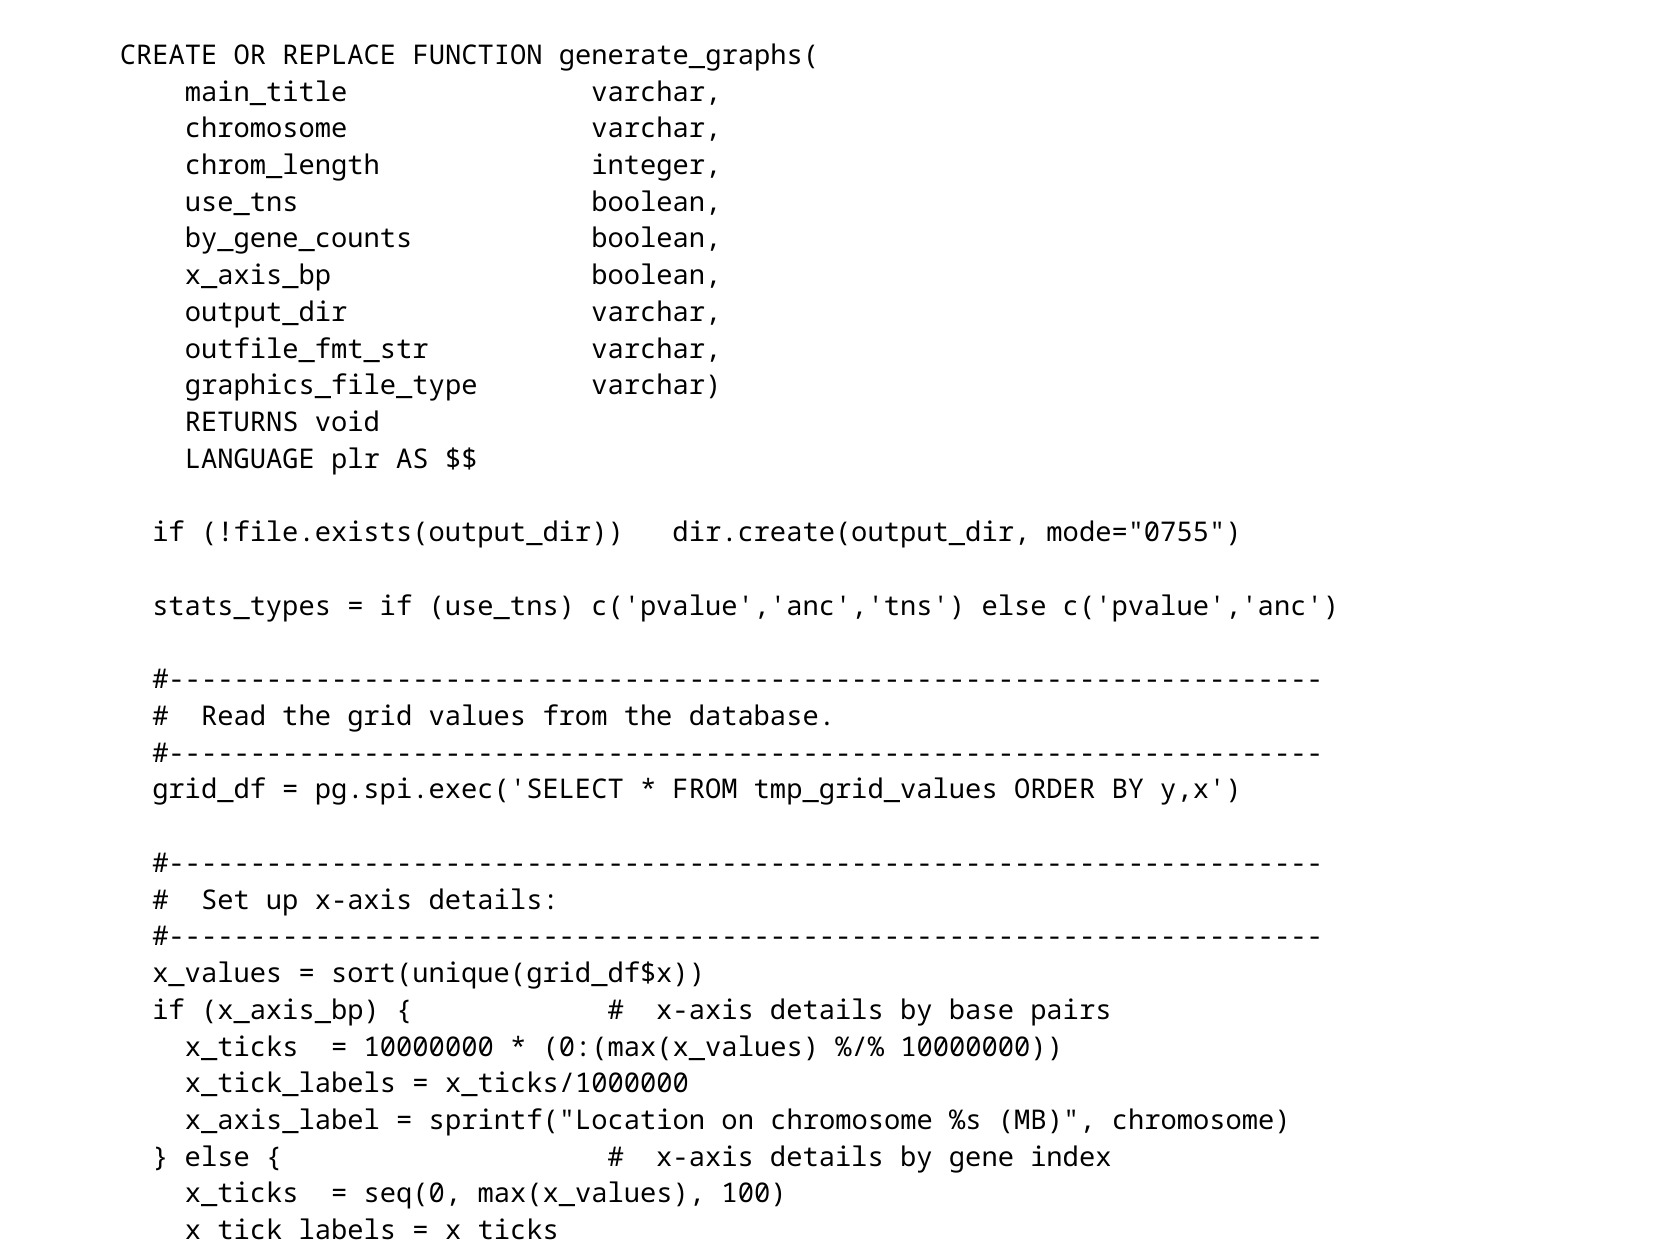

CREATE OR REPLACE FUNCTION generate_graphs(
 main_title varchar,
 chromosome varchar,
 chrom_length integer,
 use_tns boolean,
 by_gene_counts boolean,
 x_axis_bp boolean,
 output_dir varchar,
 outfile_fmt_str varchar,
 graphics_file_type varchar)
 RETURNS void
 LANGUAGE plr AS $$
 if (!file.exists(output_dir)) dir.create(output_dir, mode="0755")
 stats_types = if (use_tns) c('pvalue','anc','tns') else c('pvalue','anc')
 #-----------------------------------------------------------------------
 # Read the grid values from the database.
 #-----------------------------------------------------------------------
 grid_df = pg.spi.exec('SELECT * FROM tmp_grid_values ORDER BY y,x')
 #-----------------------------------------------------------------------
 # Set up x-axis details:
 #-----------------------------------------------------------------------
 x_values = sort(unique(grid_df$x))
 if (x_axis_bp) { # x-axis details by base pairs
 x_ticks = 10000000 * (0:(max(x_values) %/% 10000000))
 x_tick_labels = x_ticks/1000000
 x_axis_label = sprintf("Location on chromosome %s (MB)", chromosome)
 } else { # x-axis details by gene index
 x_ticks = seq(0, max(x_values), 100)
 x_tick_labels = x_ticks
 x_axis_label = sprintf("Gene index on chromosome %s", chromosome)
 }
(TRUNCATED)